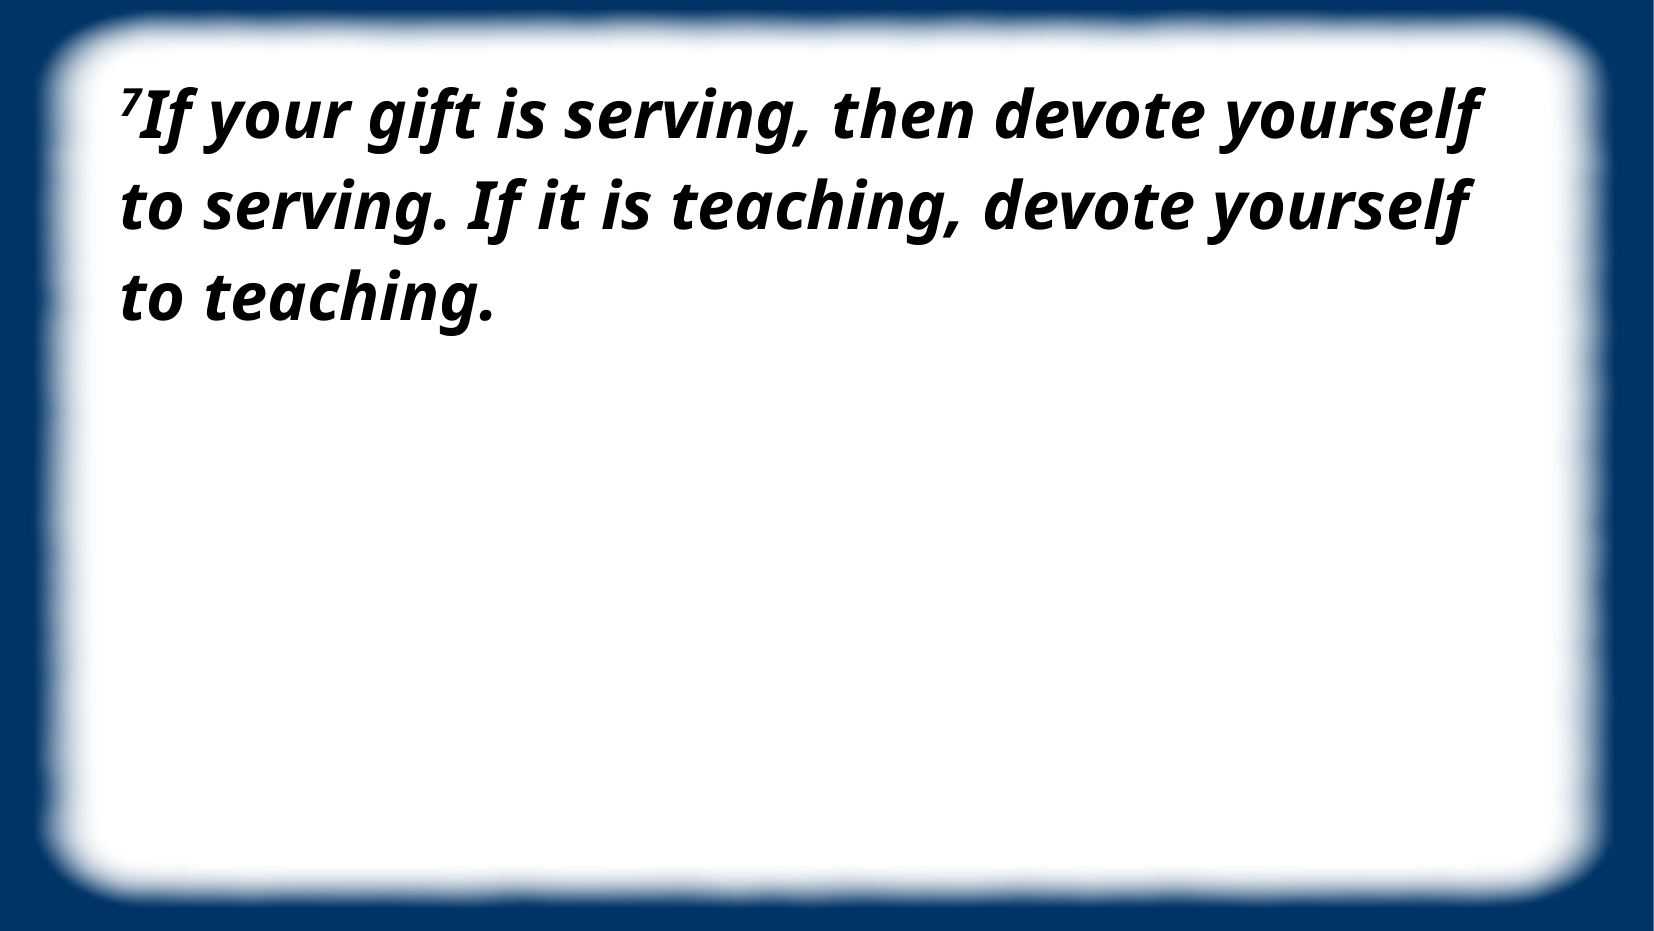

7If your gift is serving, then devote yourself to serving. If it is teaching, devote yourself to teaching.